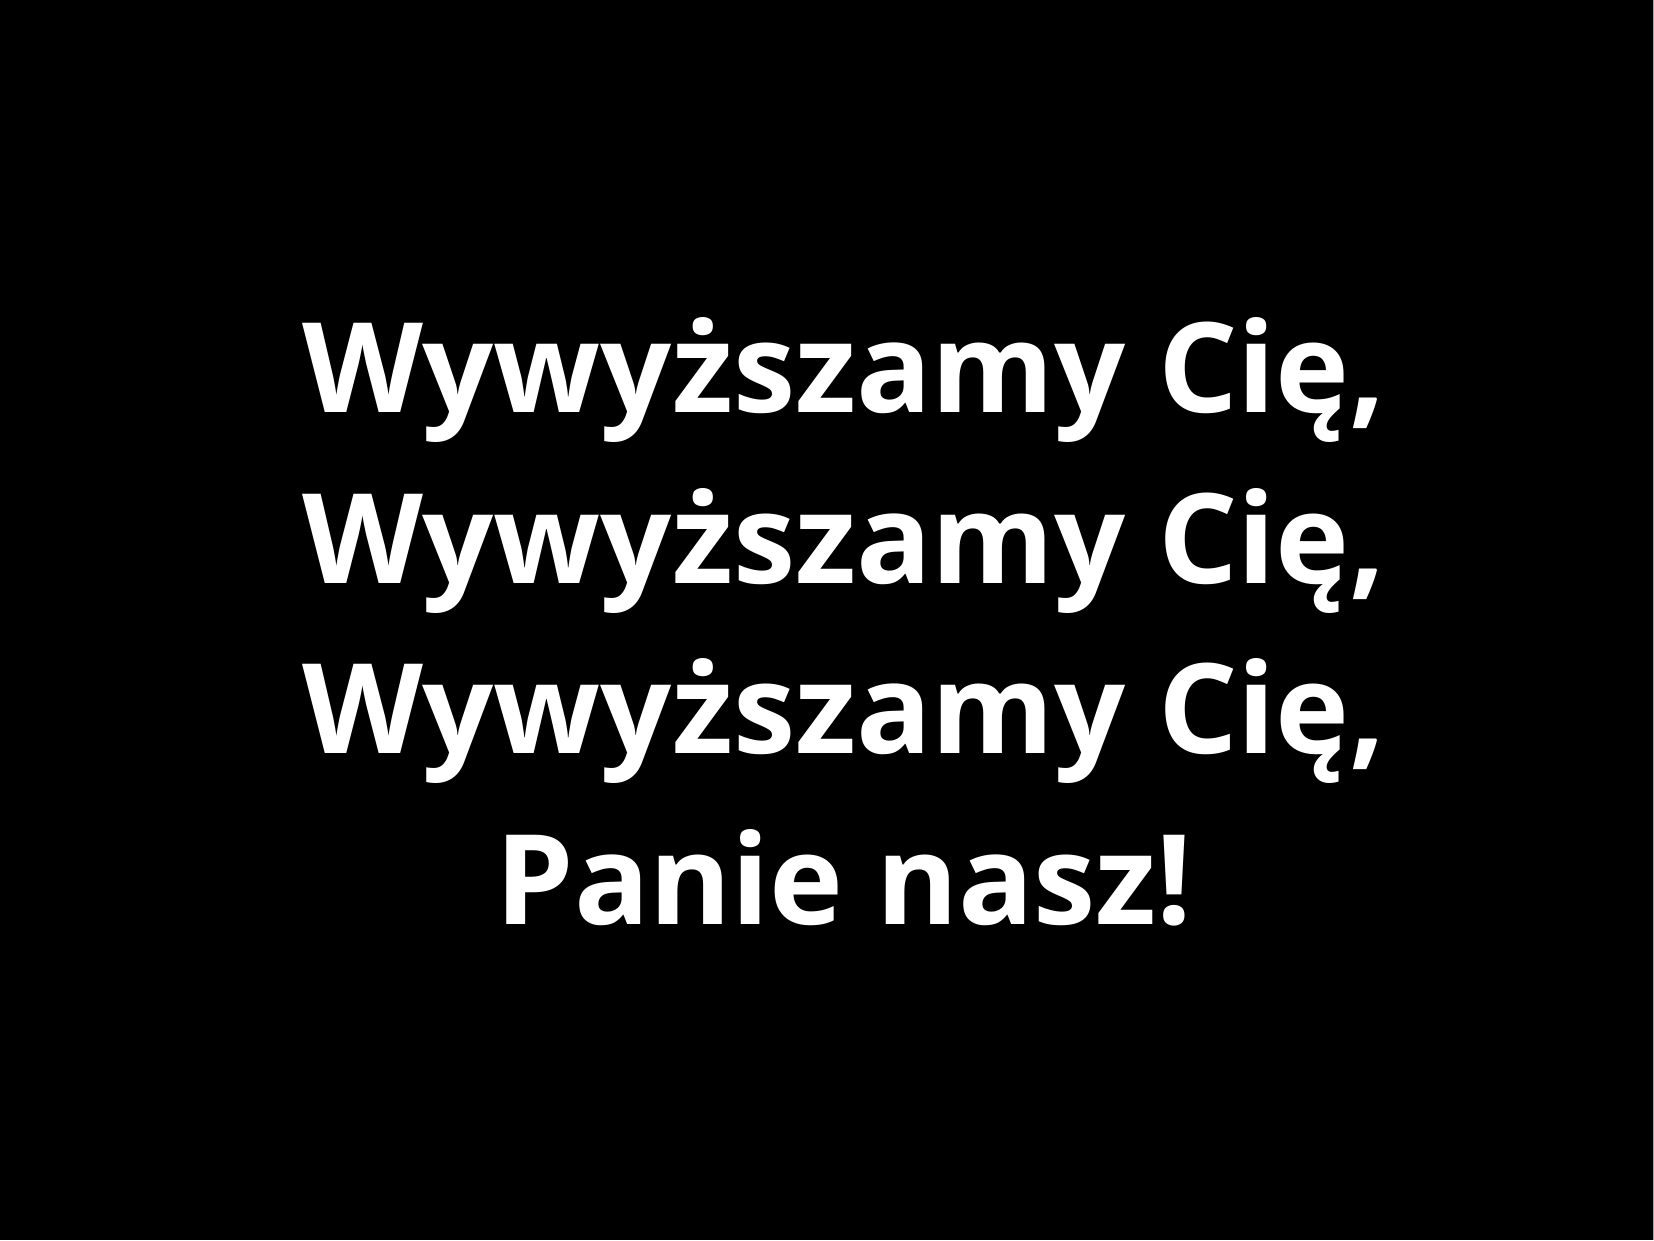

# Wywyższamy Cię,
Wywyższamy Cię,
Wywyższamy Cię,
Panie nasz!